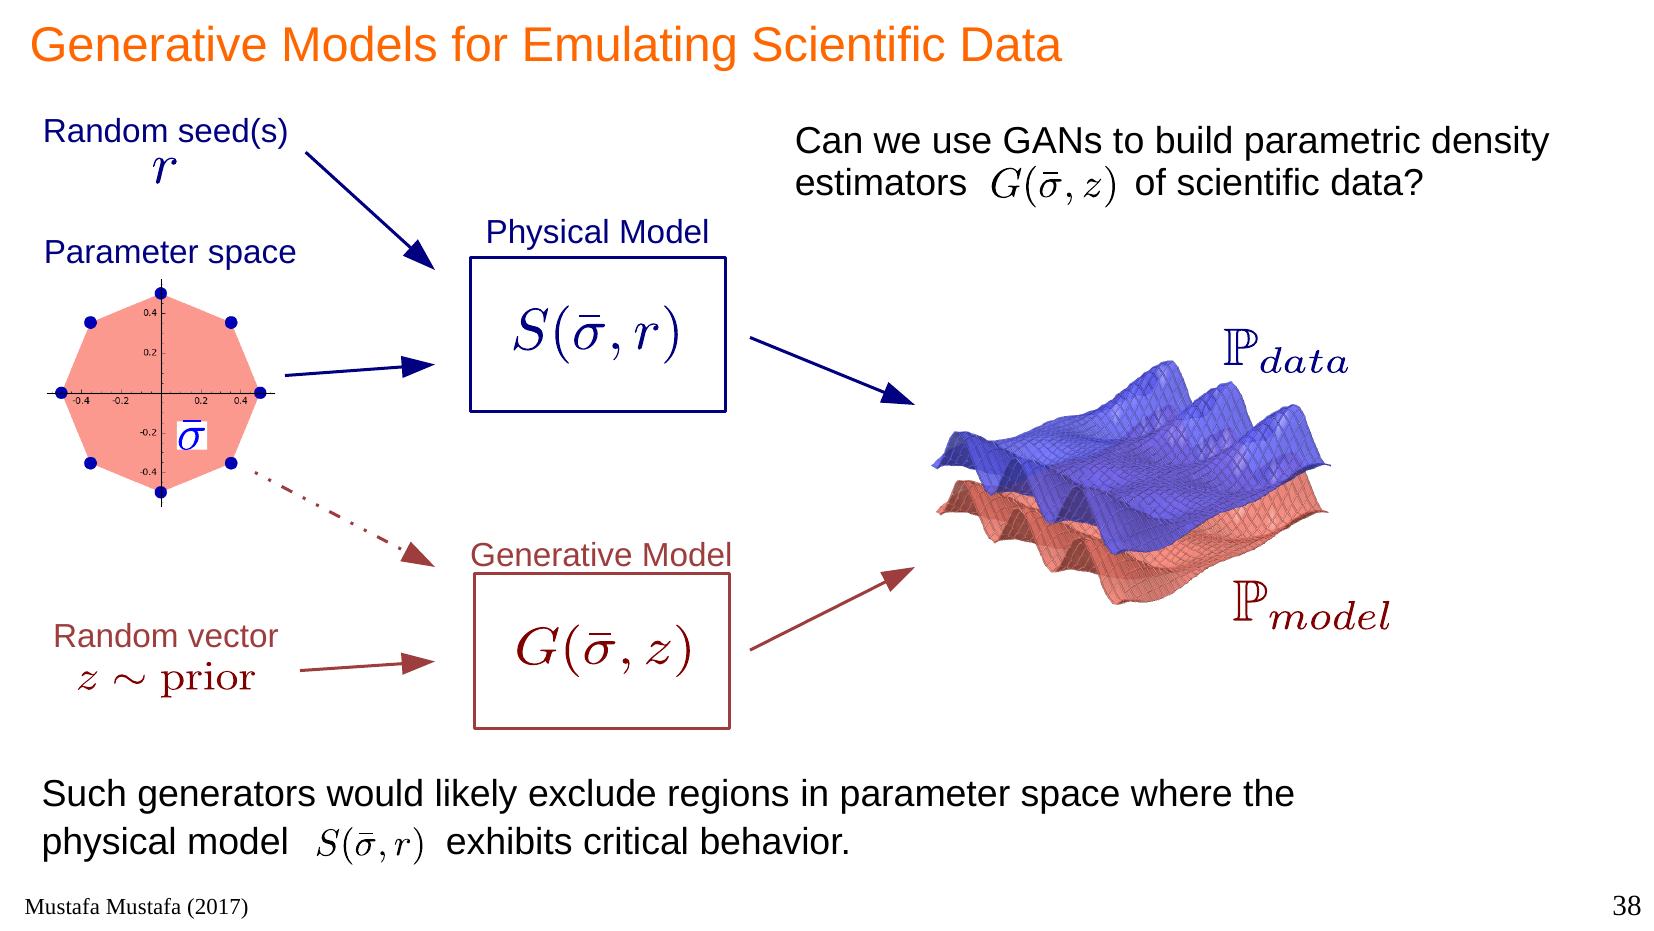

# Generative Models for Emulating Scientific Data
Random seed(s)
Can we use GANs to build parametric density estimators of scientific data?
Physical Model
Parameter space
Generative Model
Random vector
Such generators would likely exclude regions in parameter space where the
physical model exhibits critical behavior.
38
Mustafa Mustafa (2017)